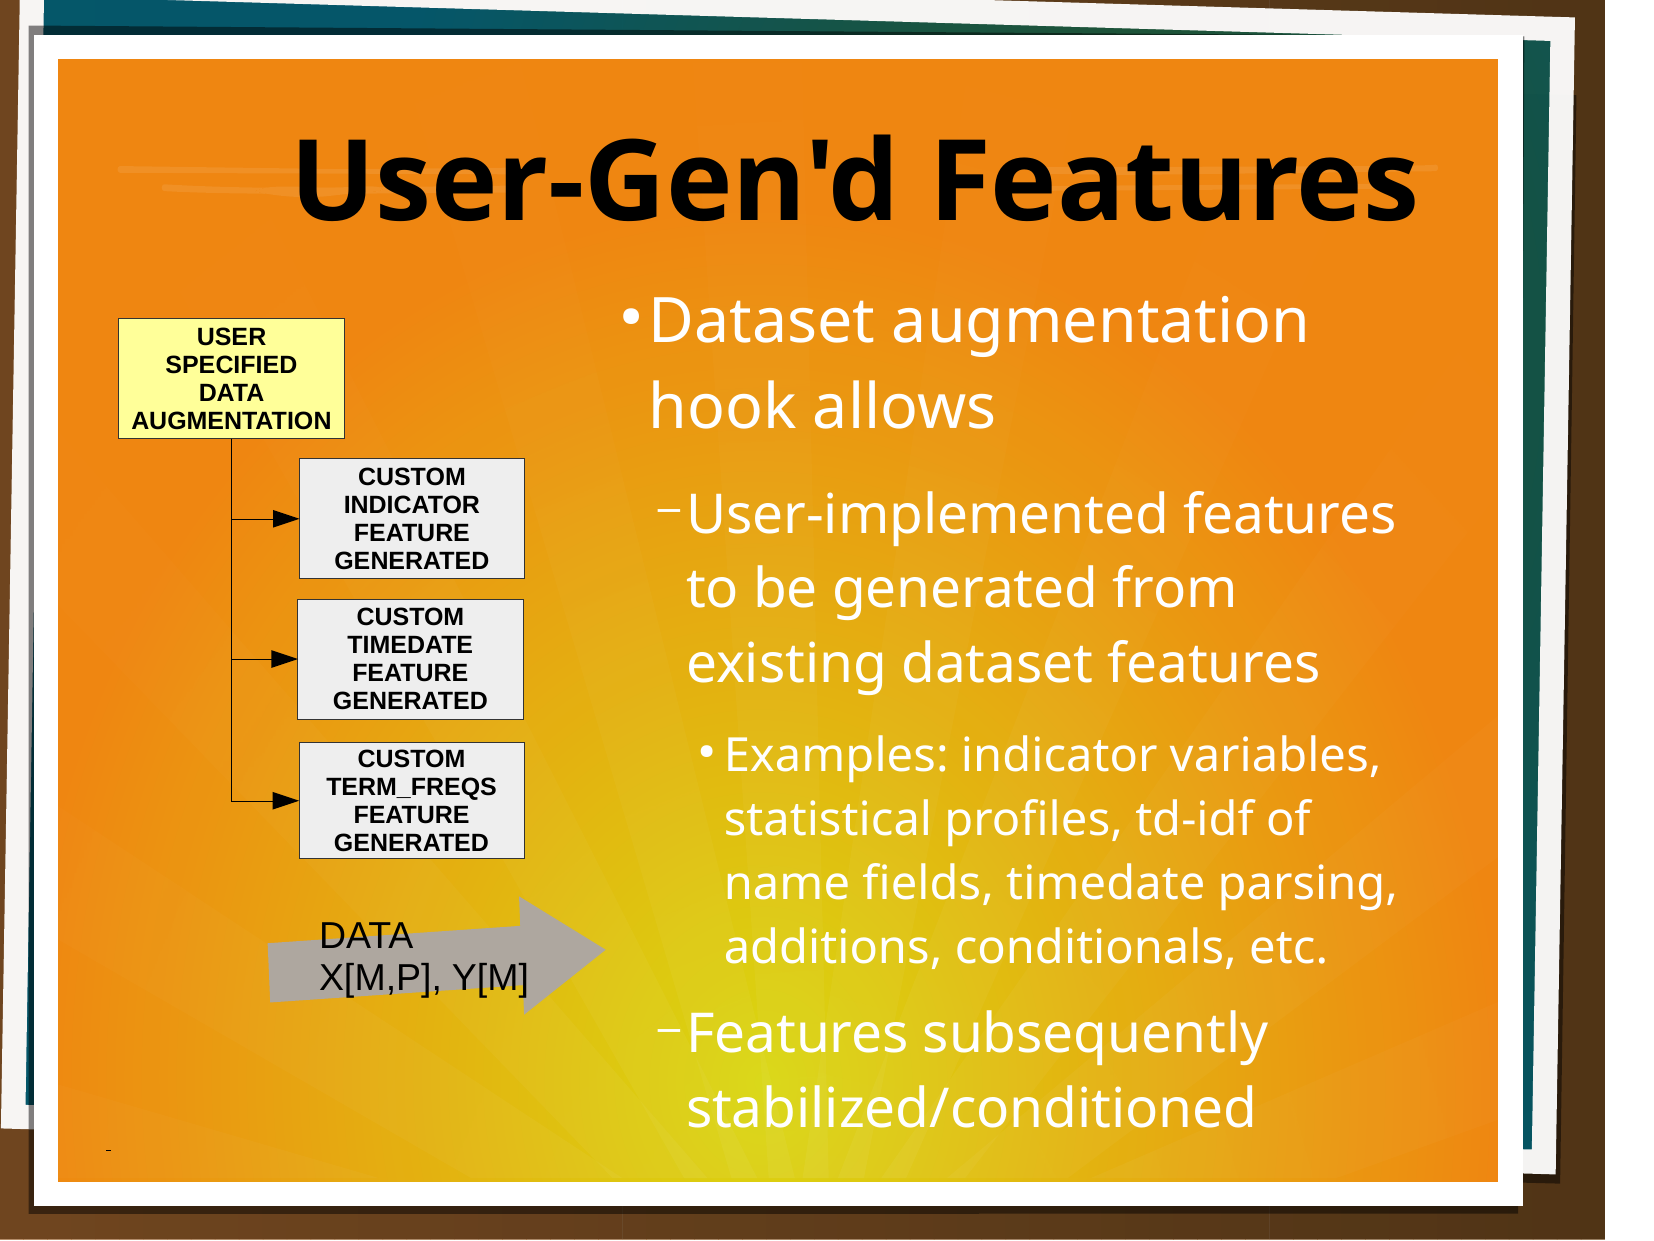

# User-Gen'd Features
Dataset augmentation hook allows
User-implemented features to be generated from existing dataset features
Examples: indicator variables, statistical profiles, td-idf of name fields, timedate parsing, additions, conditionals, etc.
Features subsequently stabilized/conditioned
USER
SPECIFIED
DATA
AUGMENTATION
CUSTOM
INDICATOR
FEATURE
GENERATED
CUSTOM
TIMEDATE
FEATURE
GENERATED
CUSTOM
TERM_FREQS
FEATURE
GENERATED
DATA
X[M,P], Y[M]